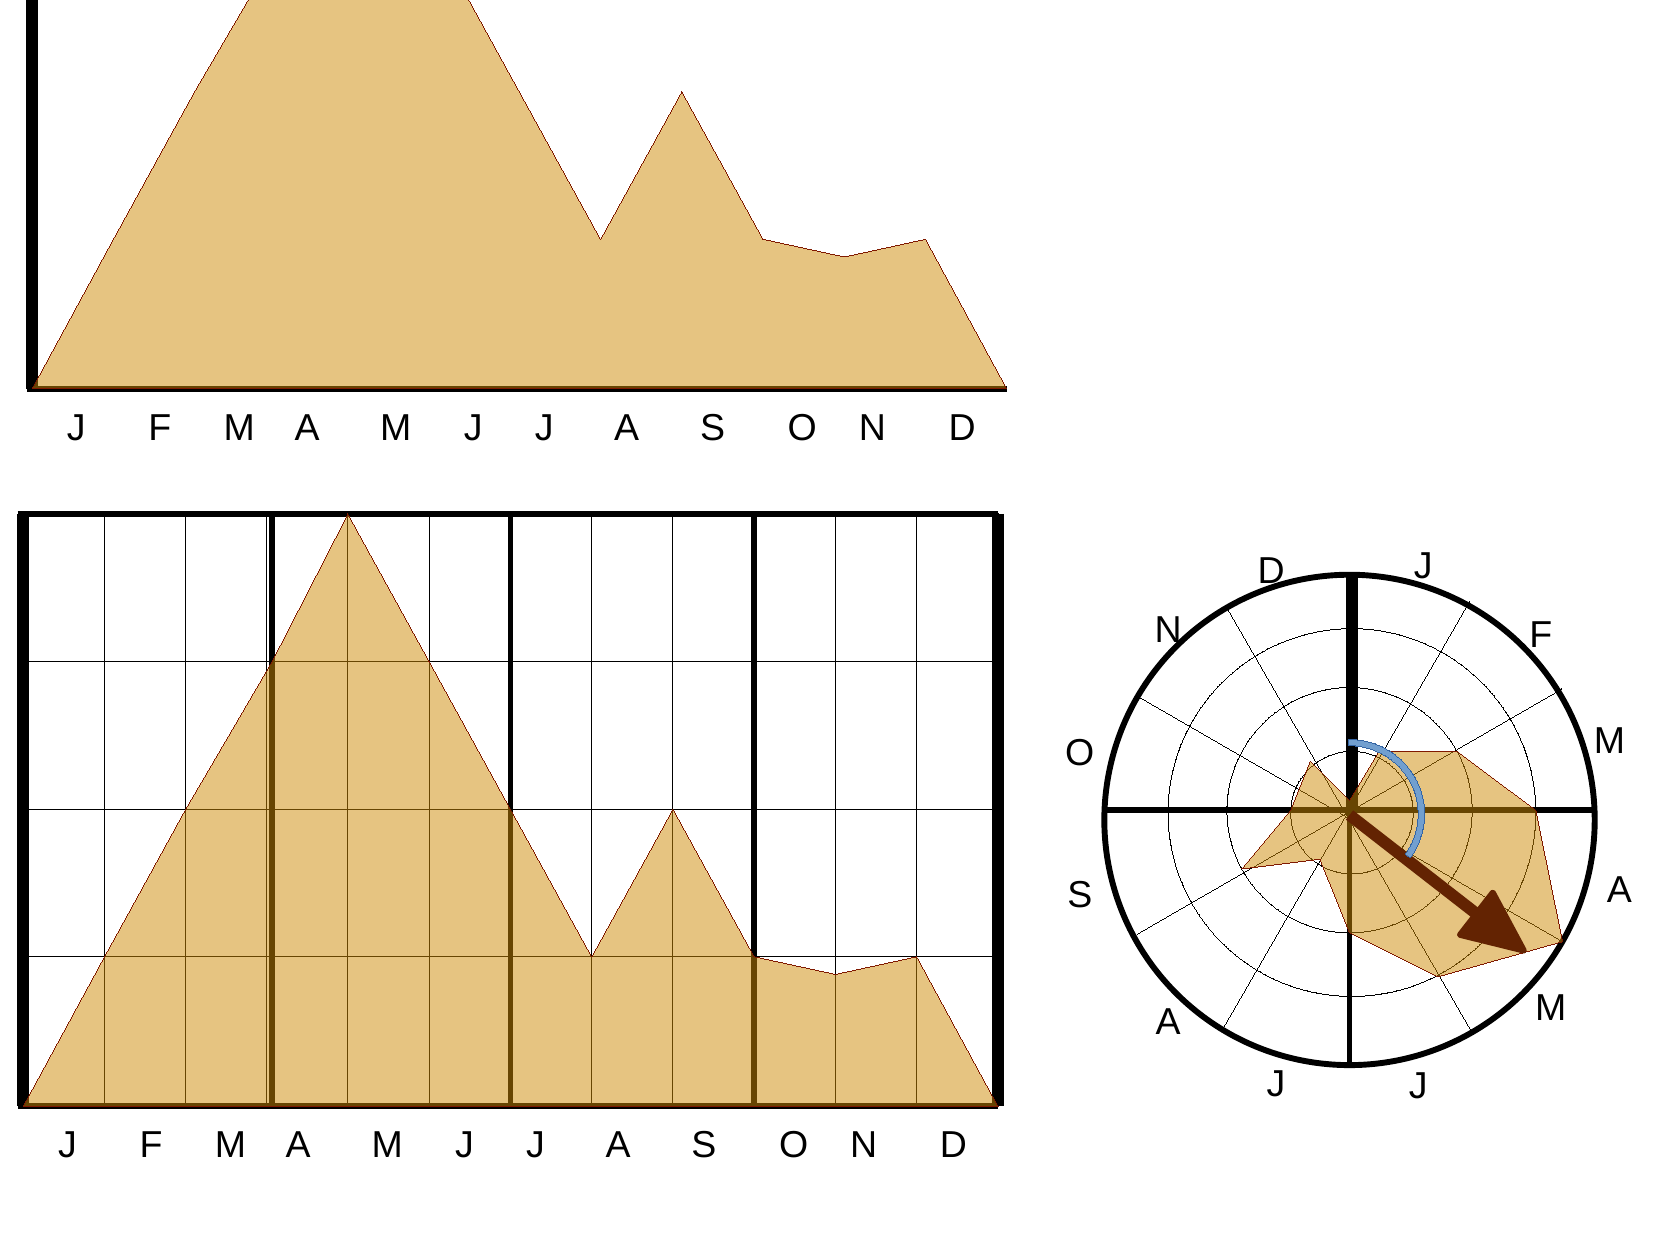

J F M A M J J A S O N D
J
D
N
F
M
O
A
S
M
A
J
J
 J F M A M J J A S O N D